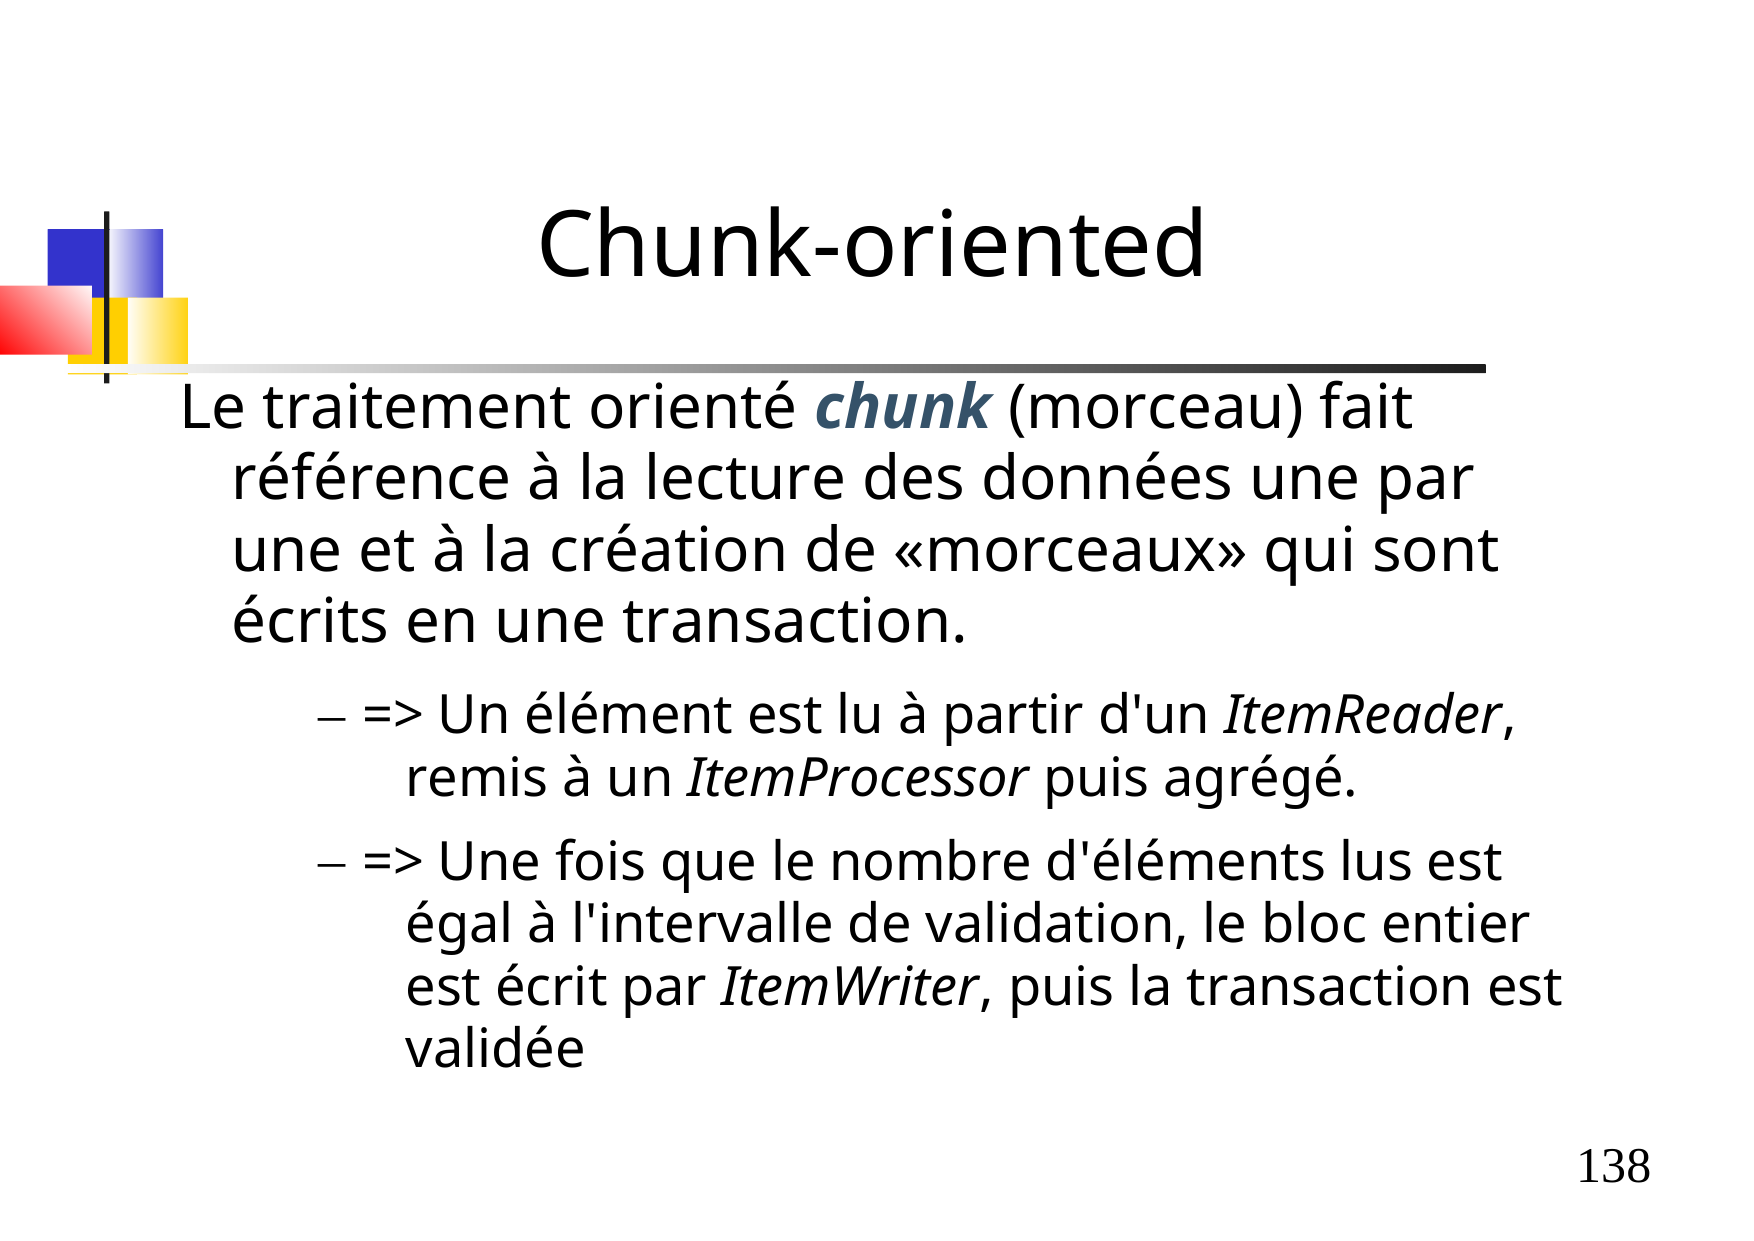

# Chunk-oriented
Le traitement orienté chunk (morceau) fait référence à la lecture des données une par une et à la création de «morceaux» qui sont écrits en une transaction.
=> Un élément est lu à partir d'un ItemReader, remis à un ItemProcessor puis agrégé.
=> Une fois que le nombre d'éléments lus est égal à l'intervalle de validation, le bloc entier est écrit par ItemWriter, puis la transaction est validée